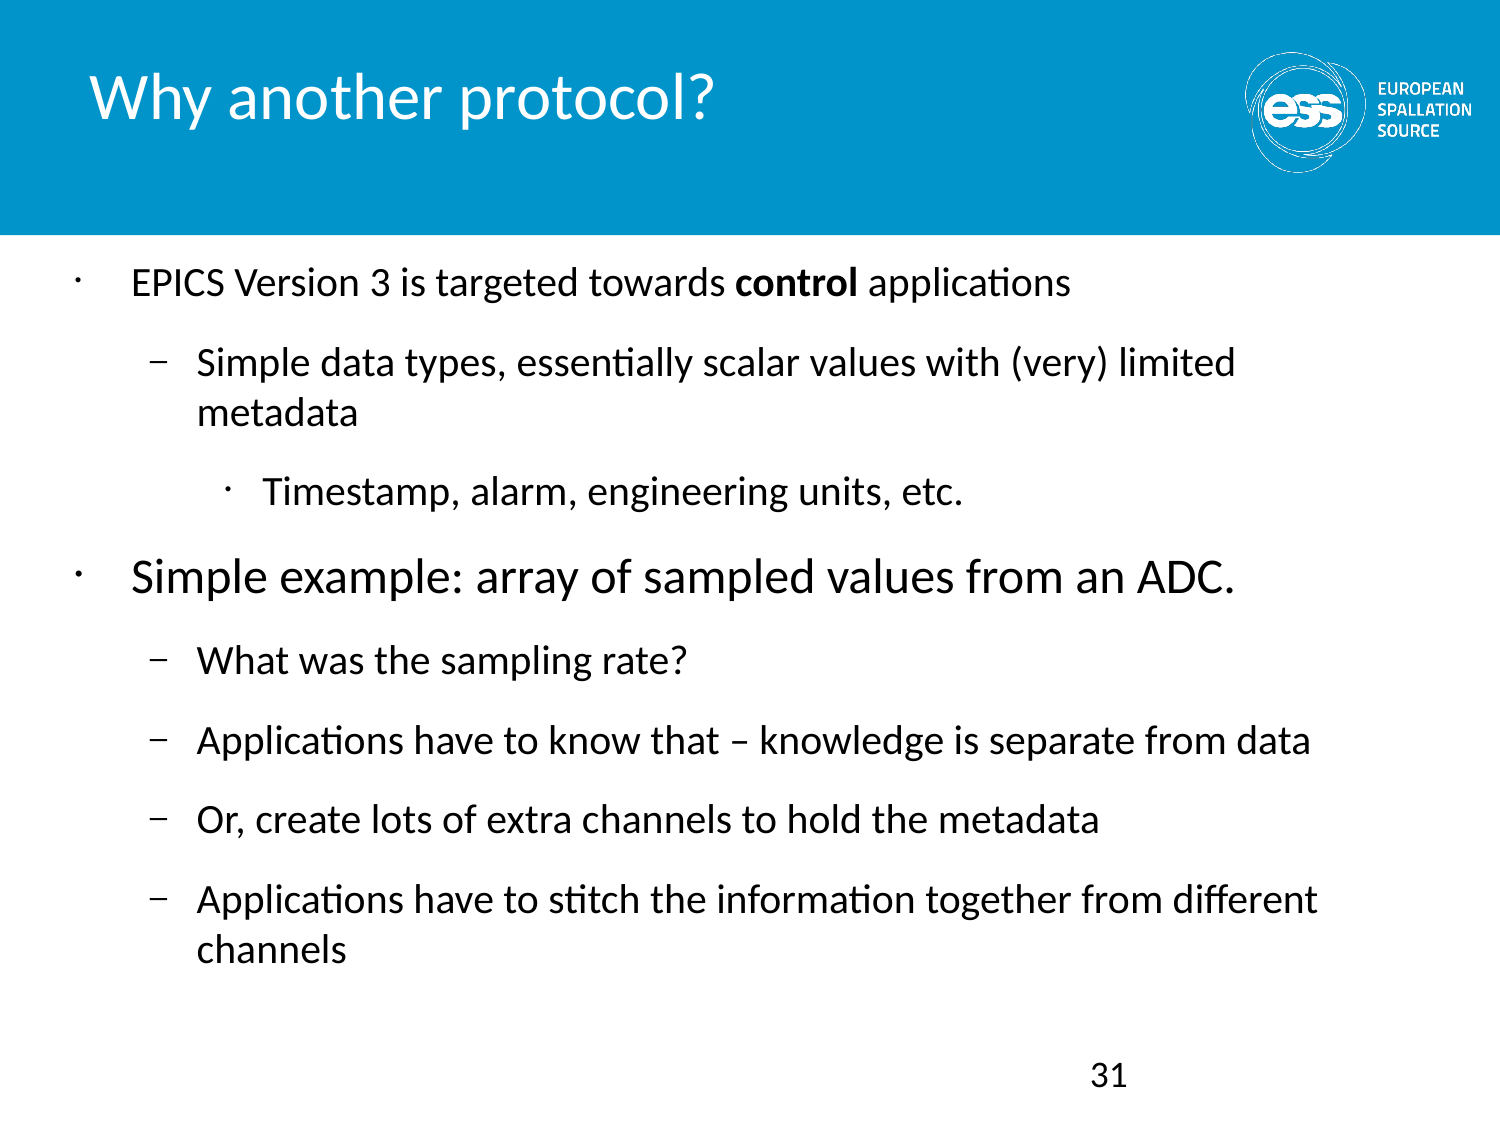

# Why another protocol?
EPICS Version 3 is targeted towards control applications
Simple data types, essentially scalar values with (very) limited metadata
Timestamp, alarm, engineering units, etc.
Simple example: array of sampled values from an ADC.
What was the sampling rate?
Applications have to know that – knowledge is separate from data
Or, create lots of extra channels to hold the metadata
Applications have to stitch the information together from different channels